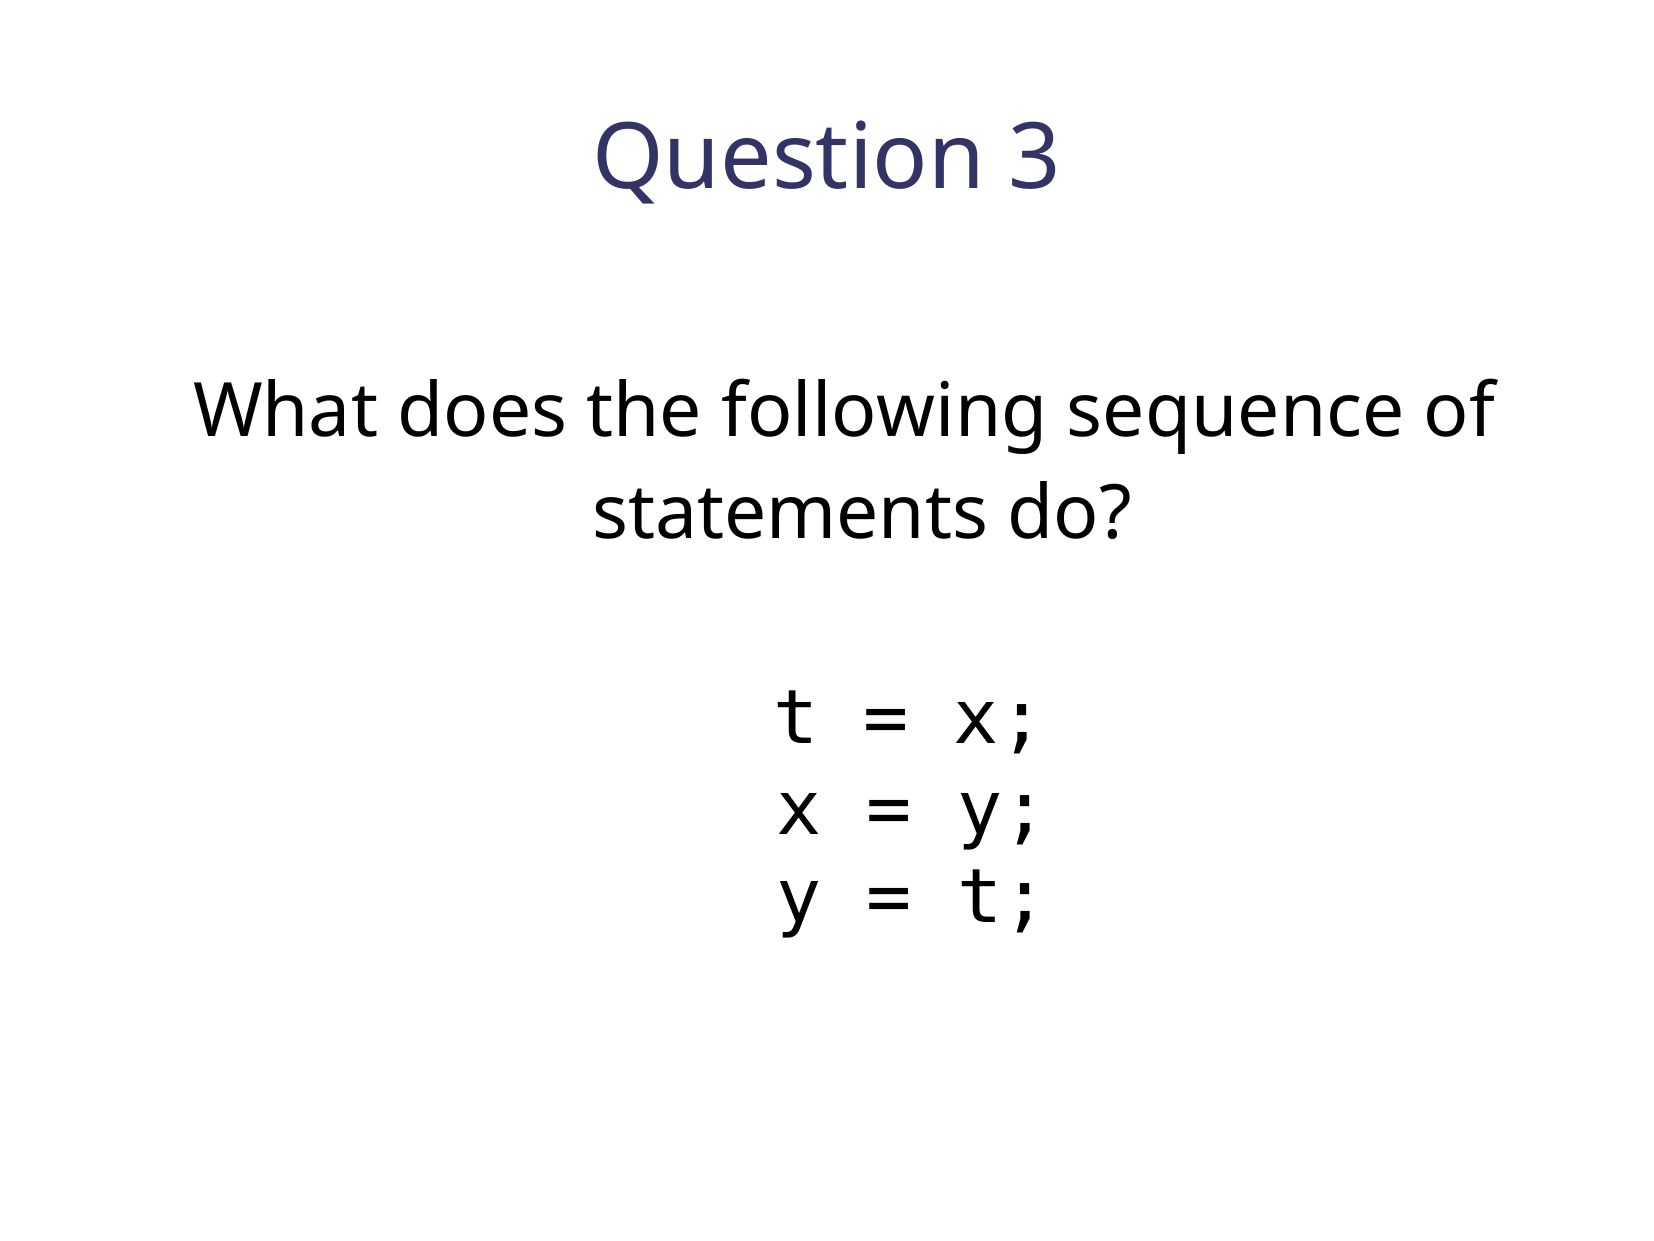

# Question
What does the following sequence of statements do?
 t = x;
 x = y;
 y = t;